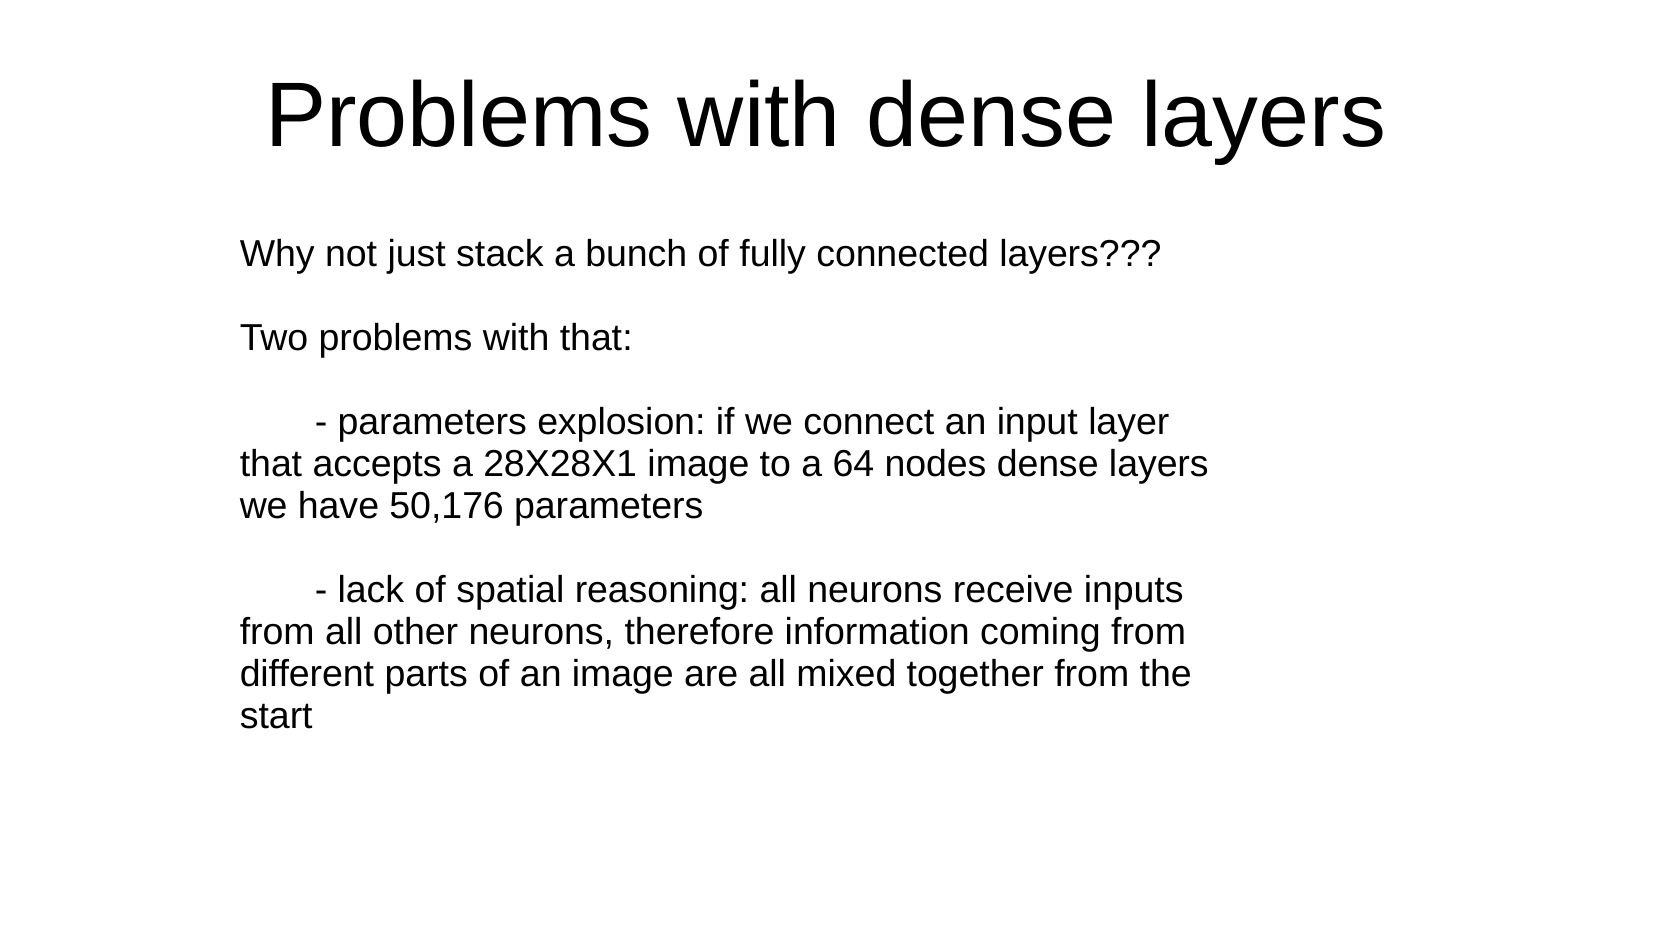

# Problems with dense layers
Why not just stack a bunch of fully connected layers???
Two problems with that:
	- parameters explosion: if we connect an input layer that accepts a 28X28X1 image to a 64 nodes dense layers we have 50,176 parameters
	- lack of spatial reasoning: all neurons receive inputs from all other neurons, therefore information coming from different parts of an image are all mixed together from the start